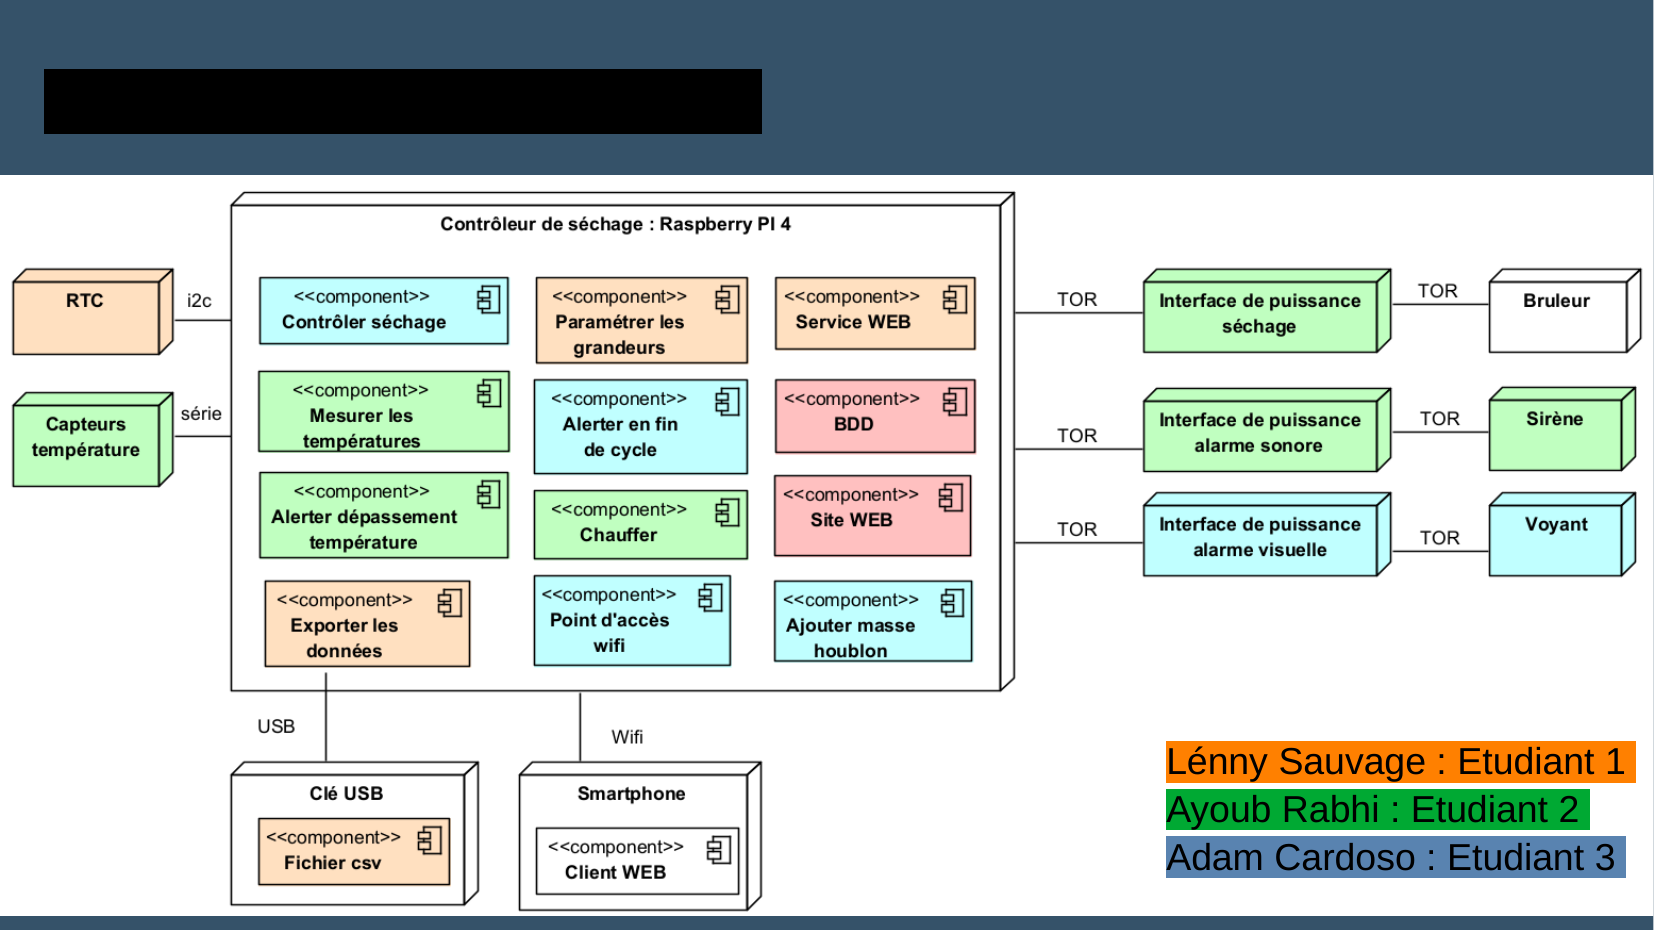

Diagramme de déploiement
Lénny Sauvage : Etudiant 1
Ayoub Rabhi : Etudiant 2
Adam Cardoso : Etudiant 3